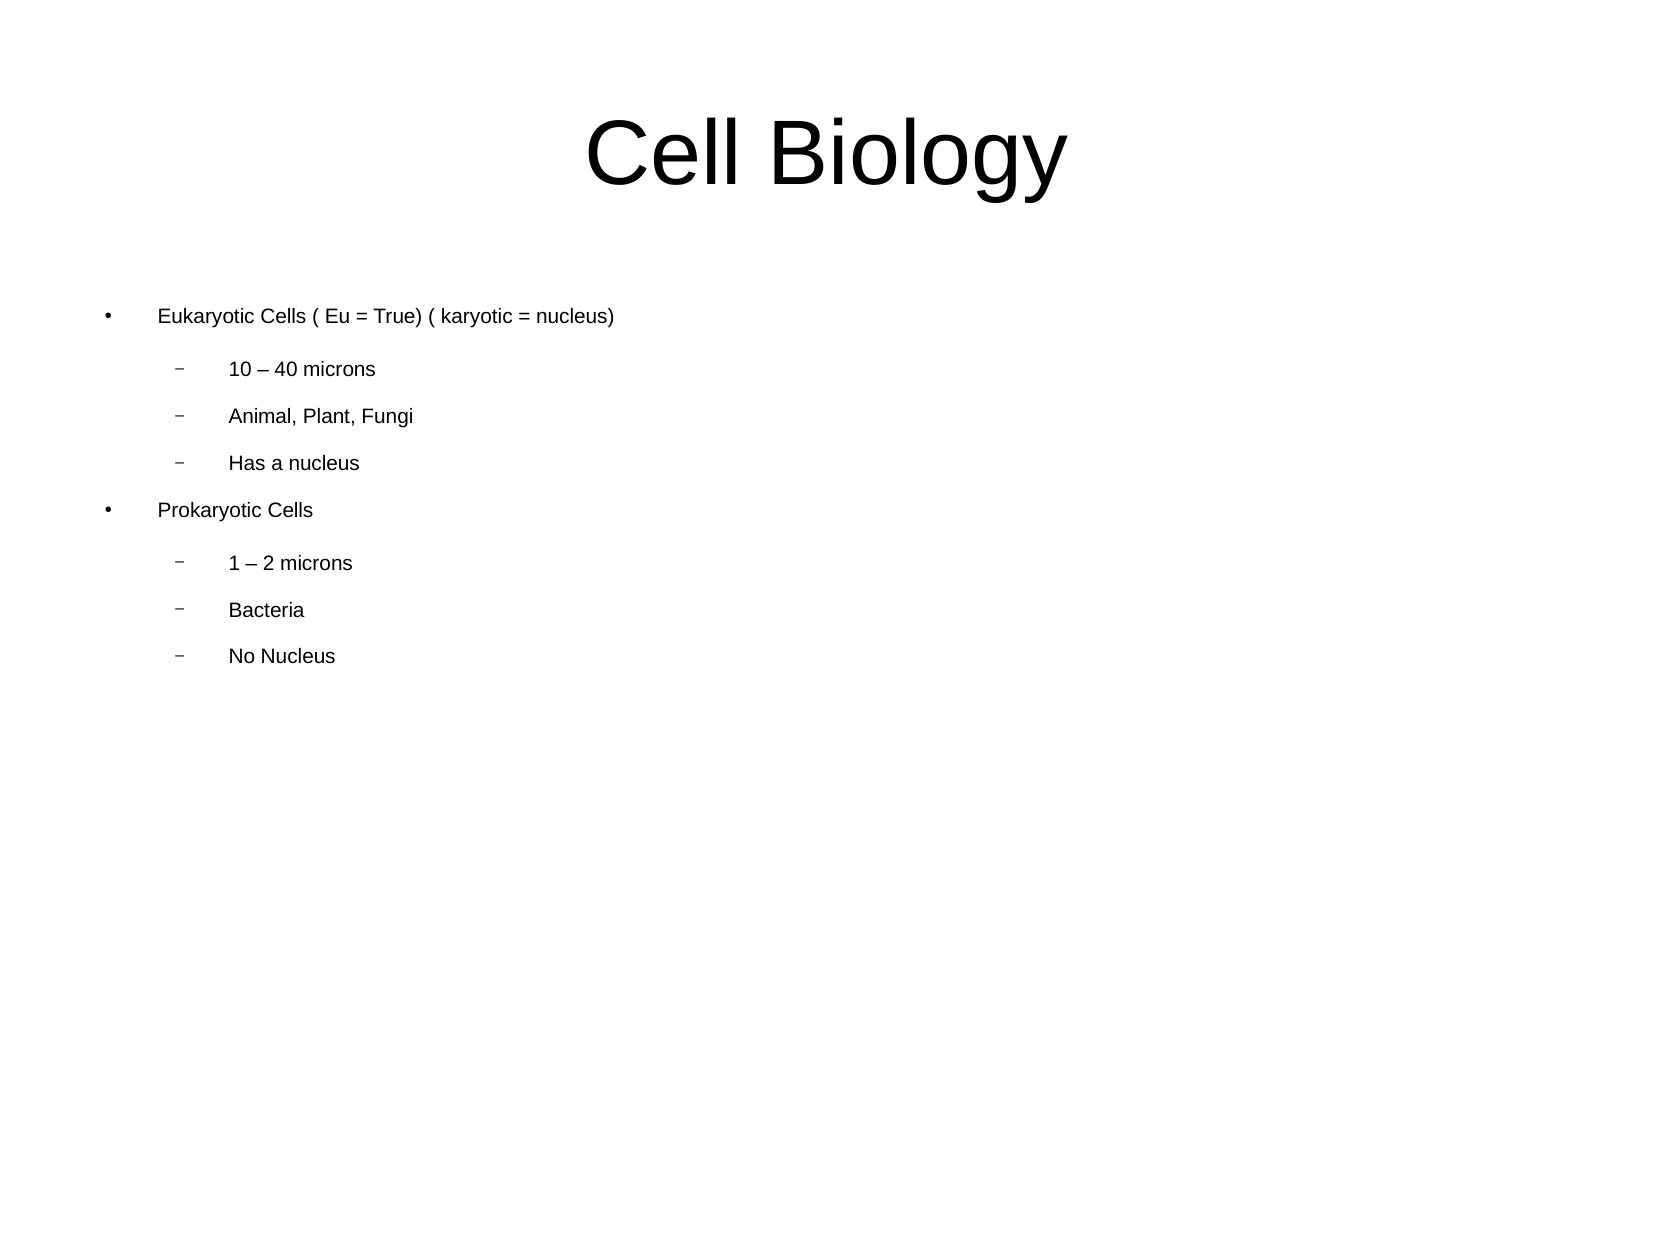

# Cell Biology
Eukaryotic Cells ( Eu = True) ( karyotic = nucleus)
10 – 40 microns
Animal, Plant, Fungi
Has a nucleus
Prokaryotic Cells
1 – 2 microns
Bacteria
No Nucleus